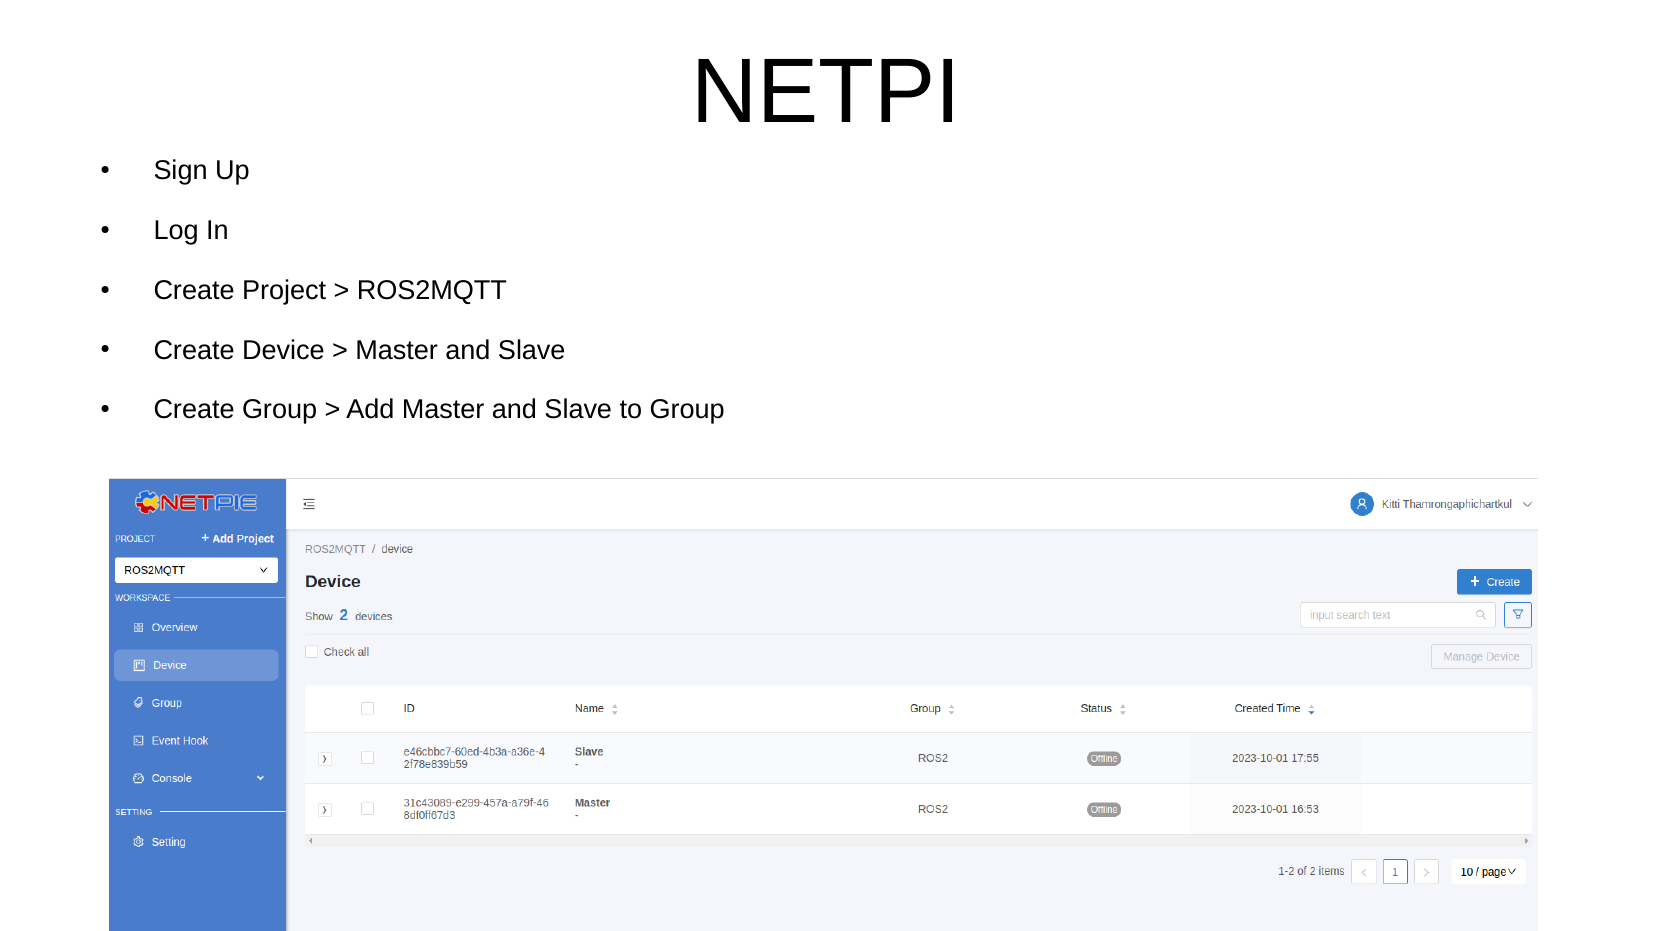

# NETPI
Sign Up
Log In
Create Project > ROS2MQTT
Create Device > Master and Slave
Create Group > Add Master and Slave to Group